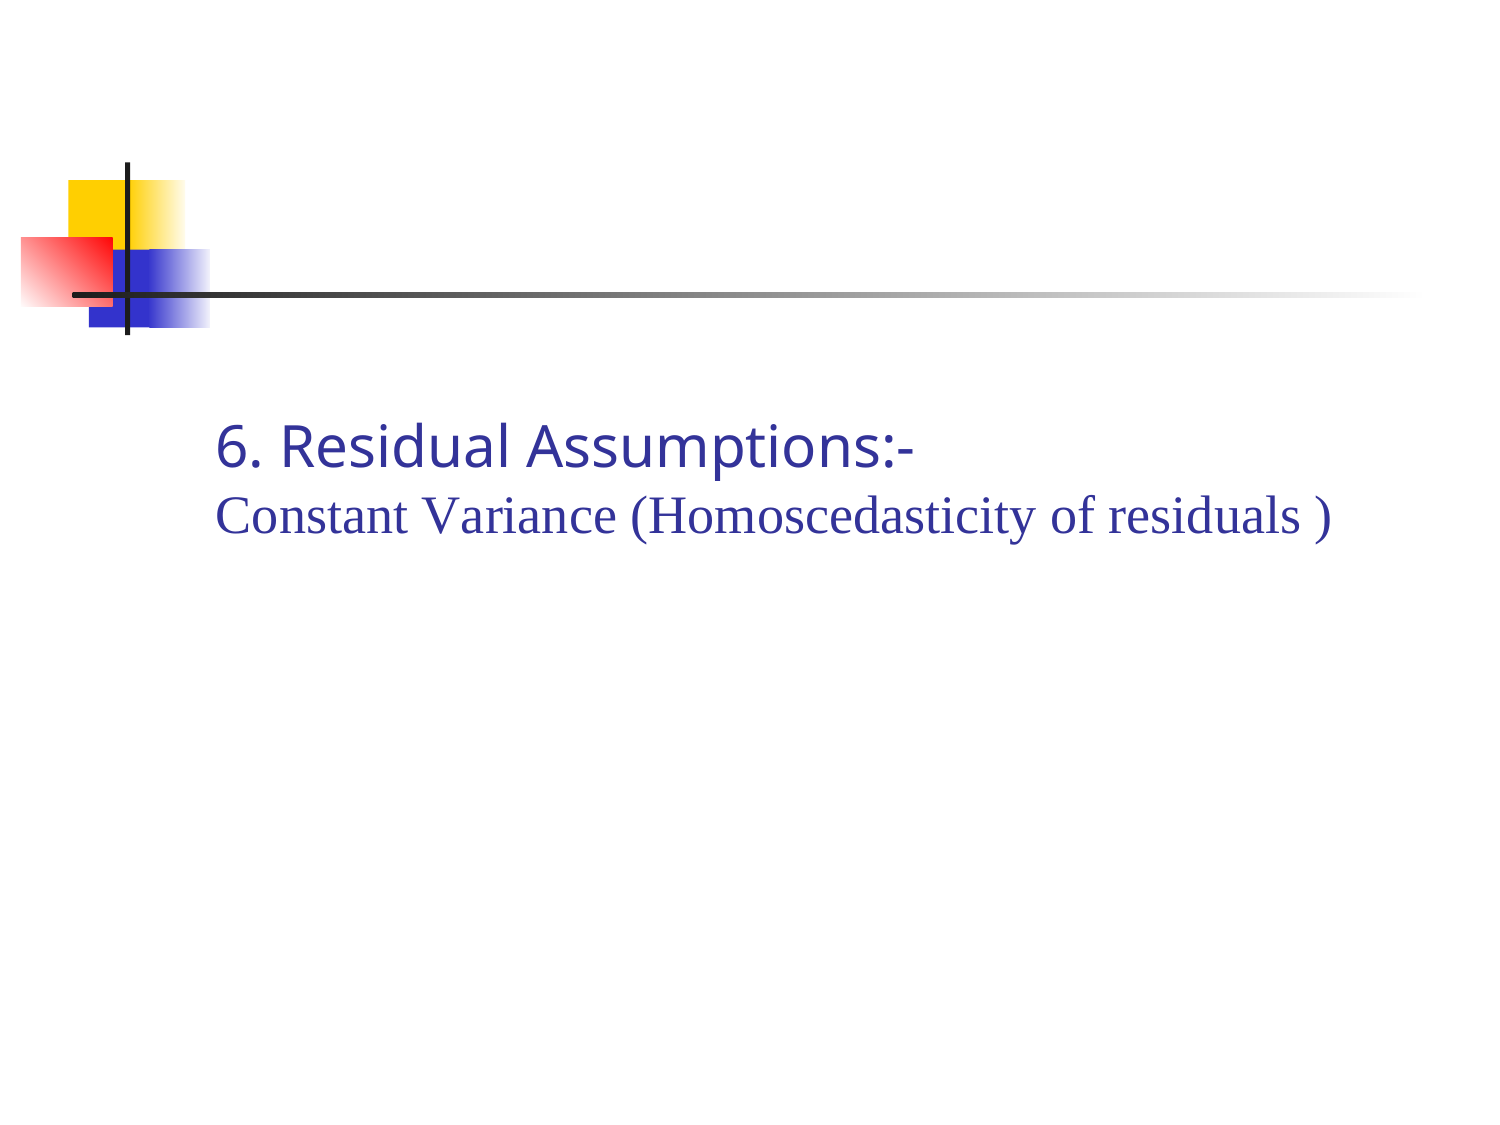

# 6. Residual Assumptions:- Constant Variance (Homoscedasticity of residuals )